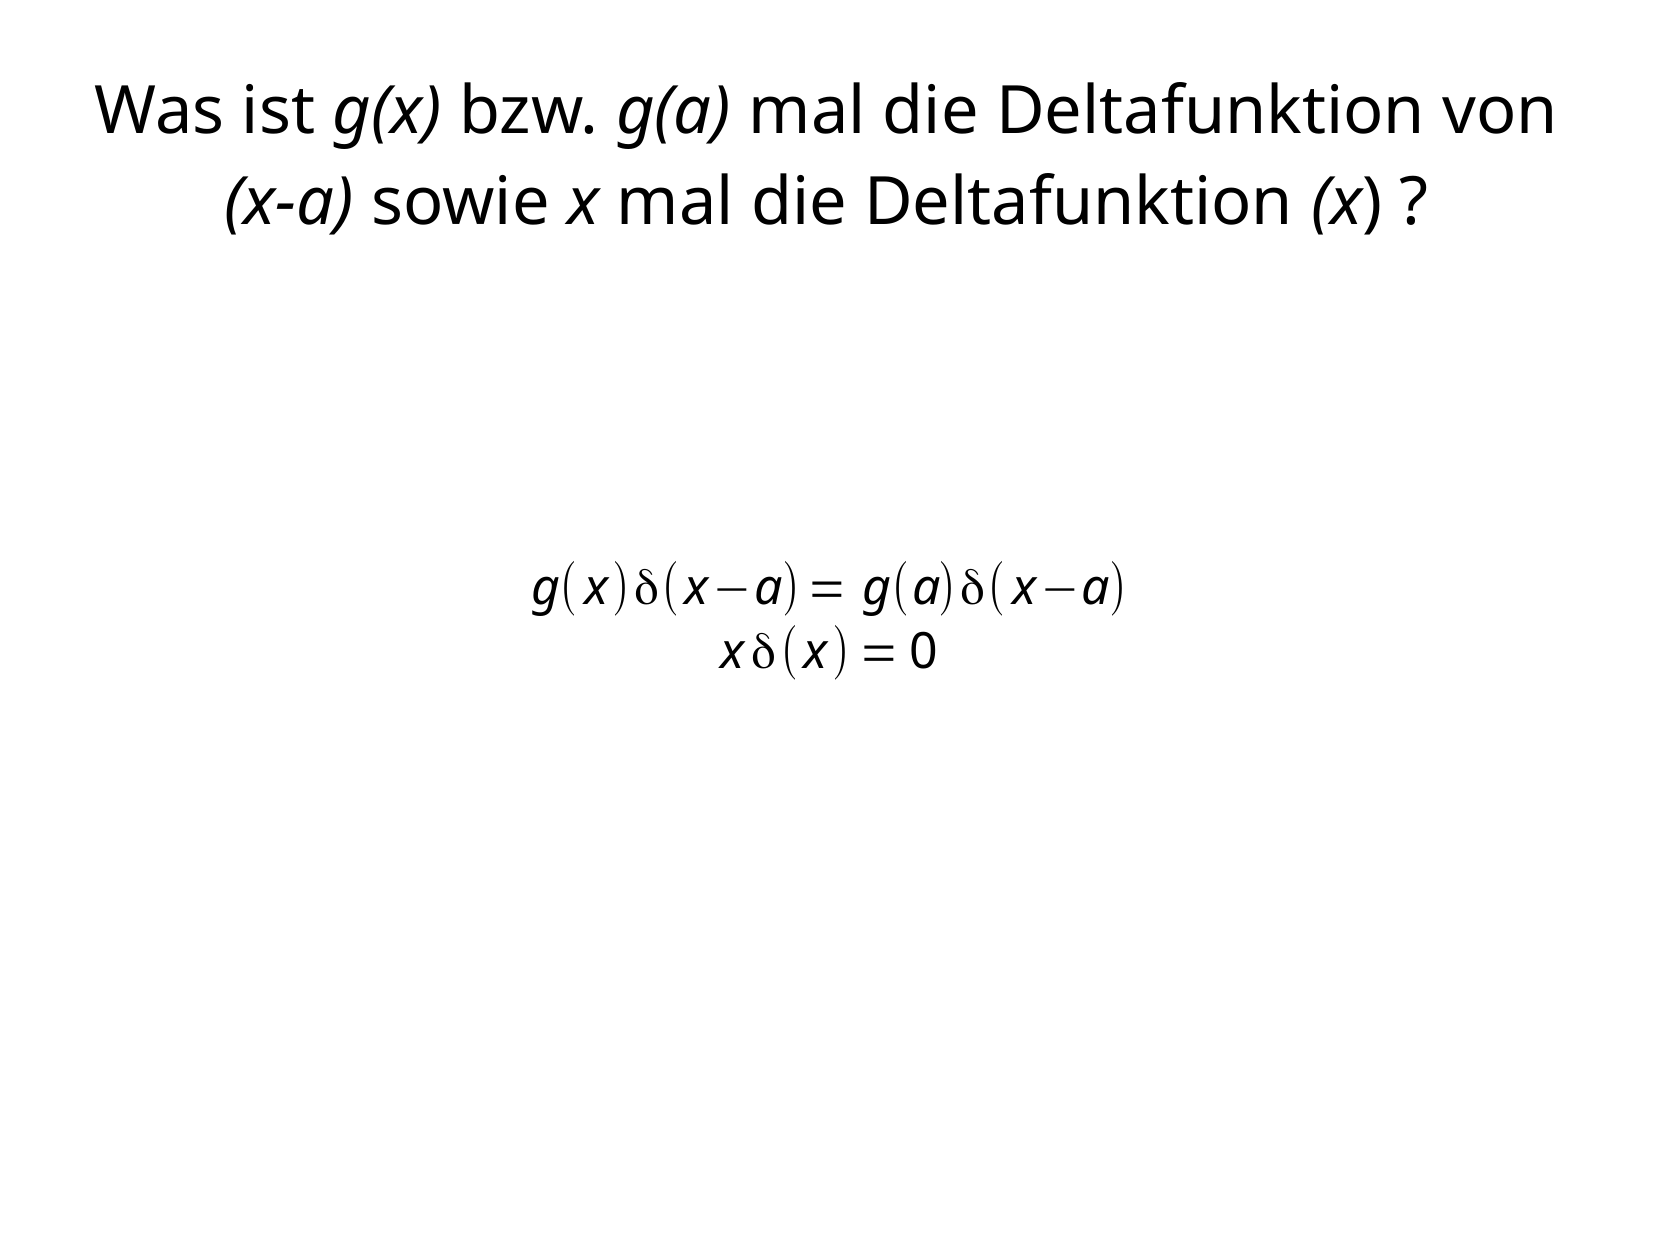

# Was ist g(x) bzw. g(a) mal die Deltafunktion von (x-a) sowie x mal die Deltafunktion (x) ?